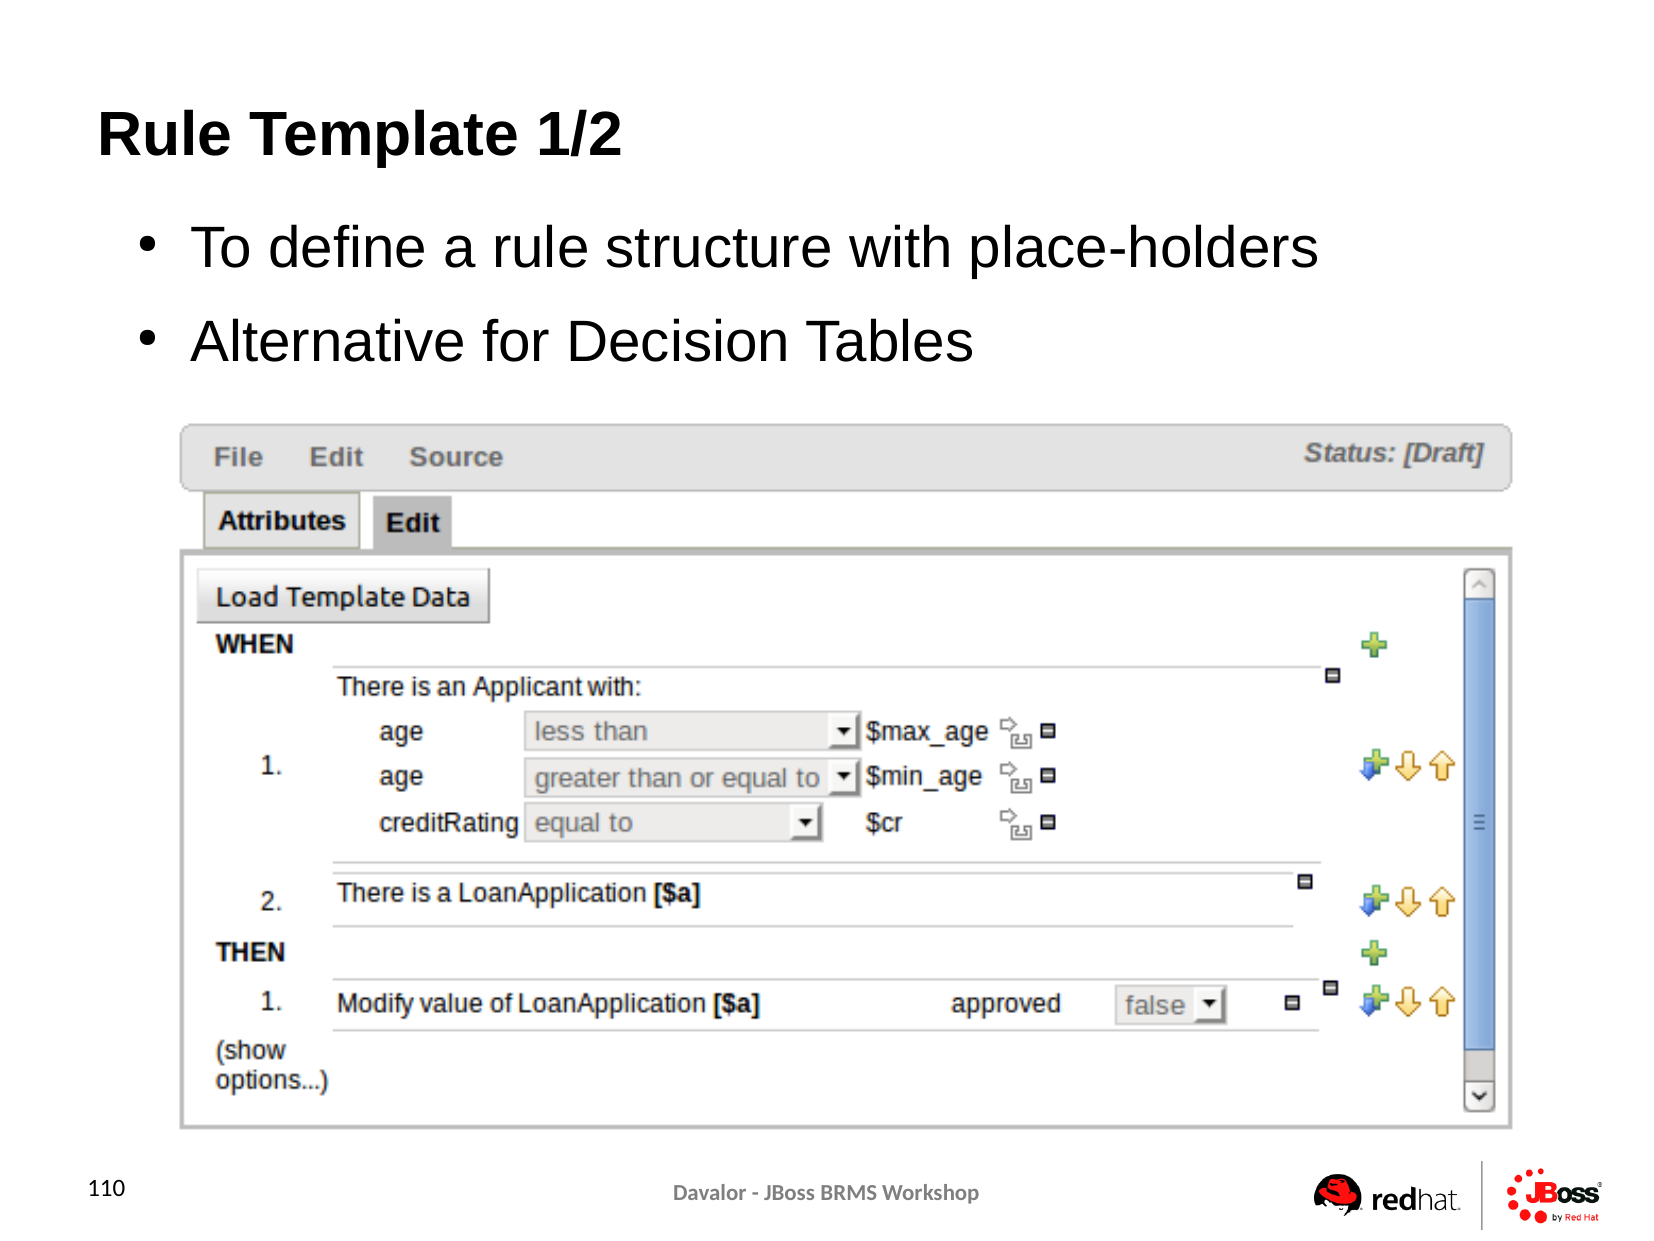

# Rule Template 1/2
To define a rule structure with place-holders
Alternative for Decision Tables